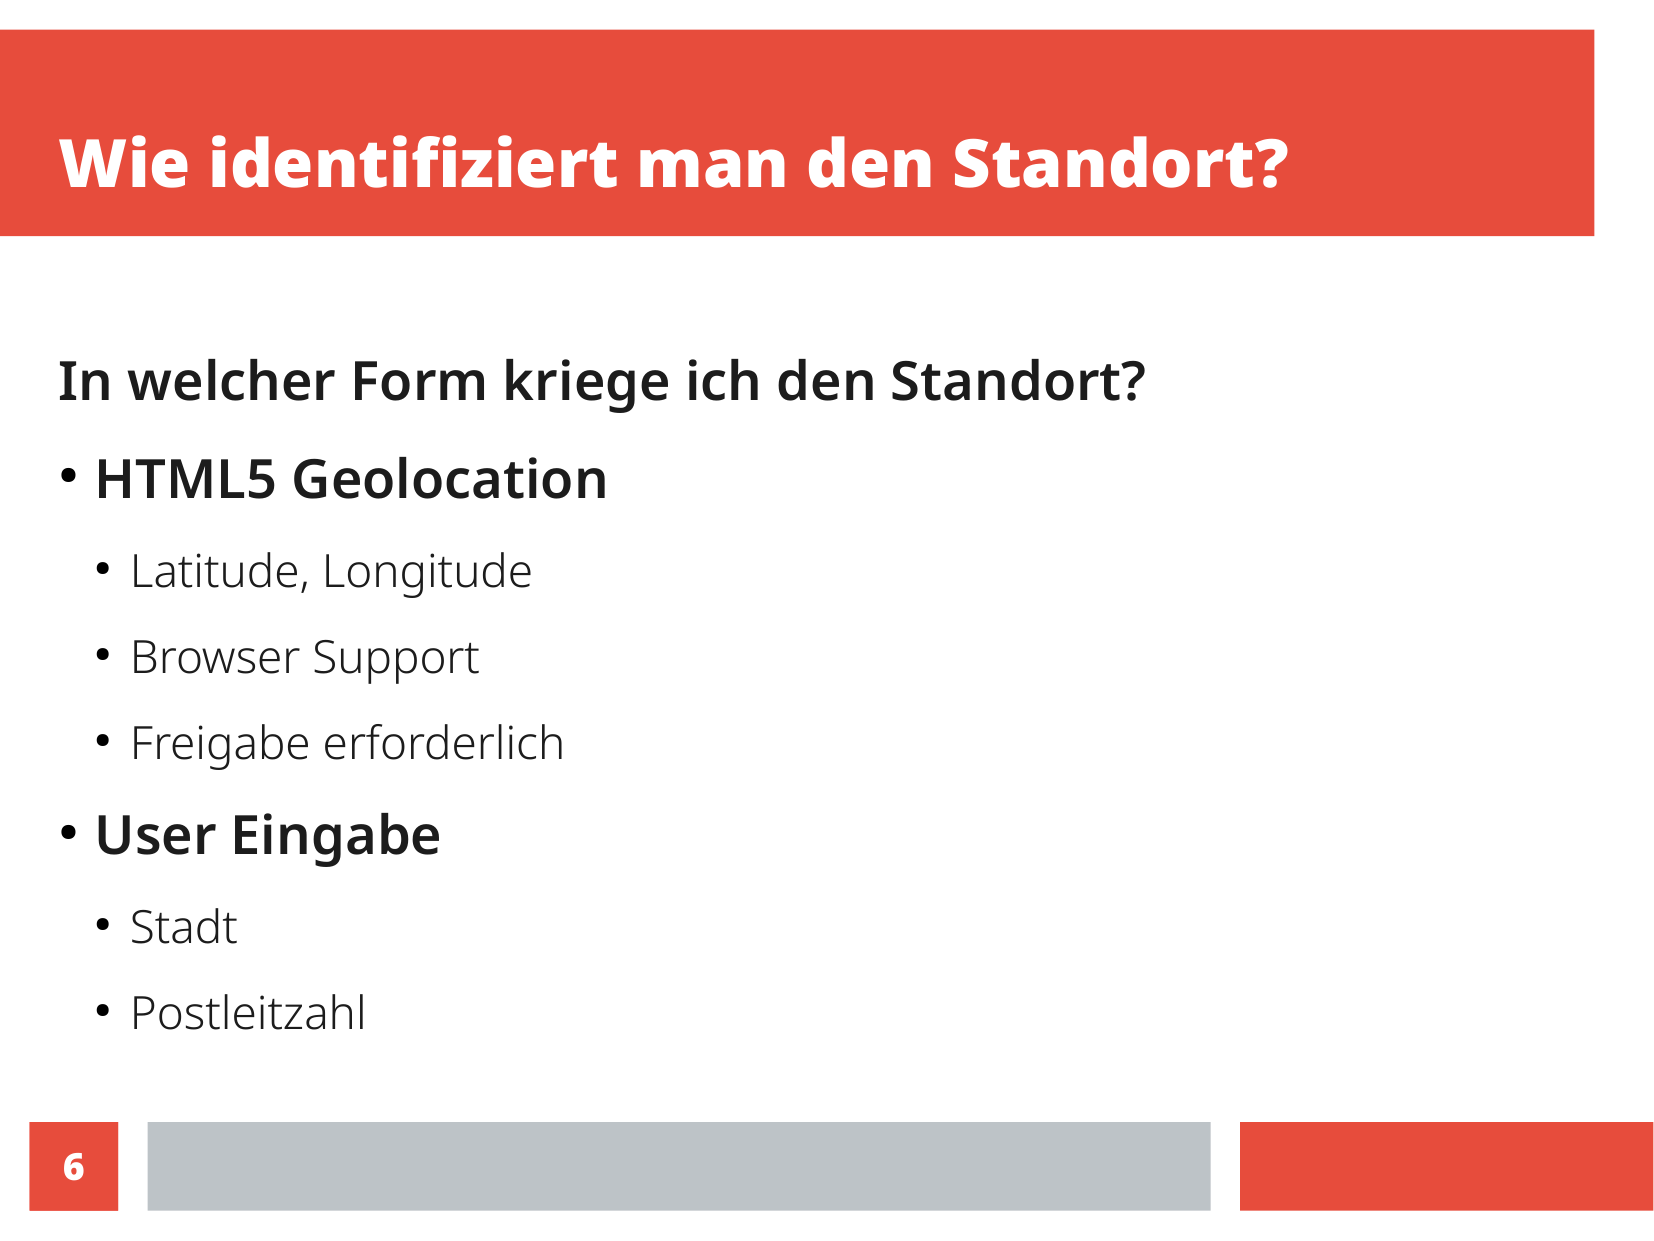

# Wie identifiziert man den Standort?
In welcher Form kriege ich den Standort?
HTML5 Geolocation
Latitude, Longitude
Browser Support
Freigabe erforderlich
User Eingabe
Stadt
Postleitzahl
6